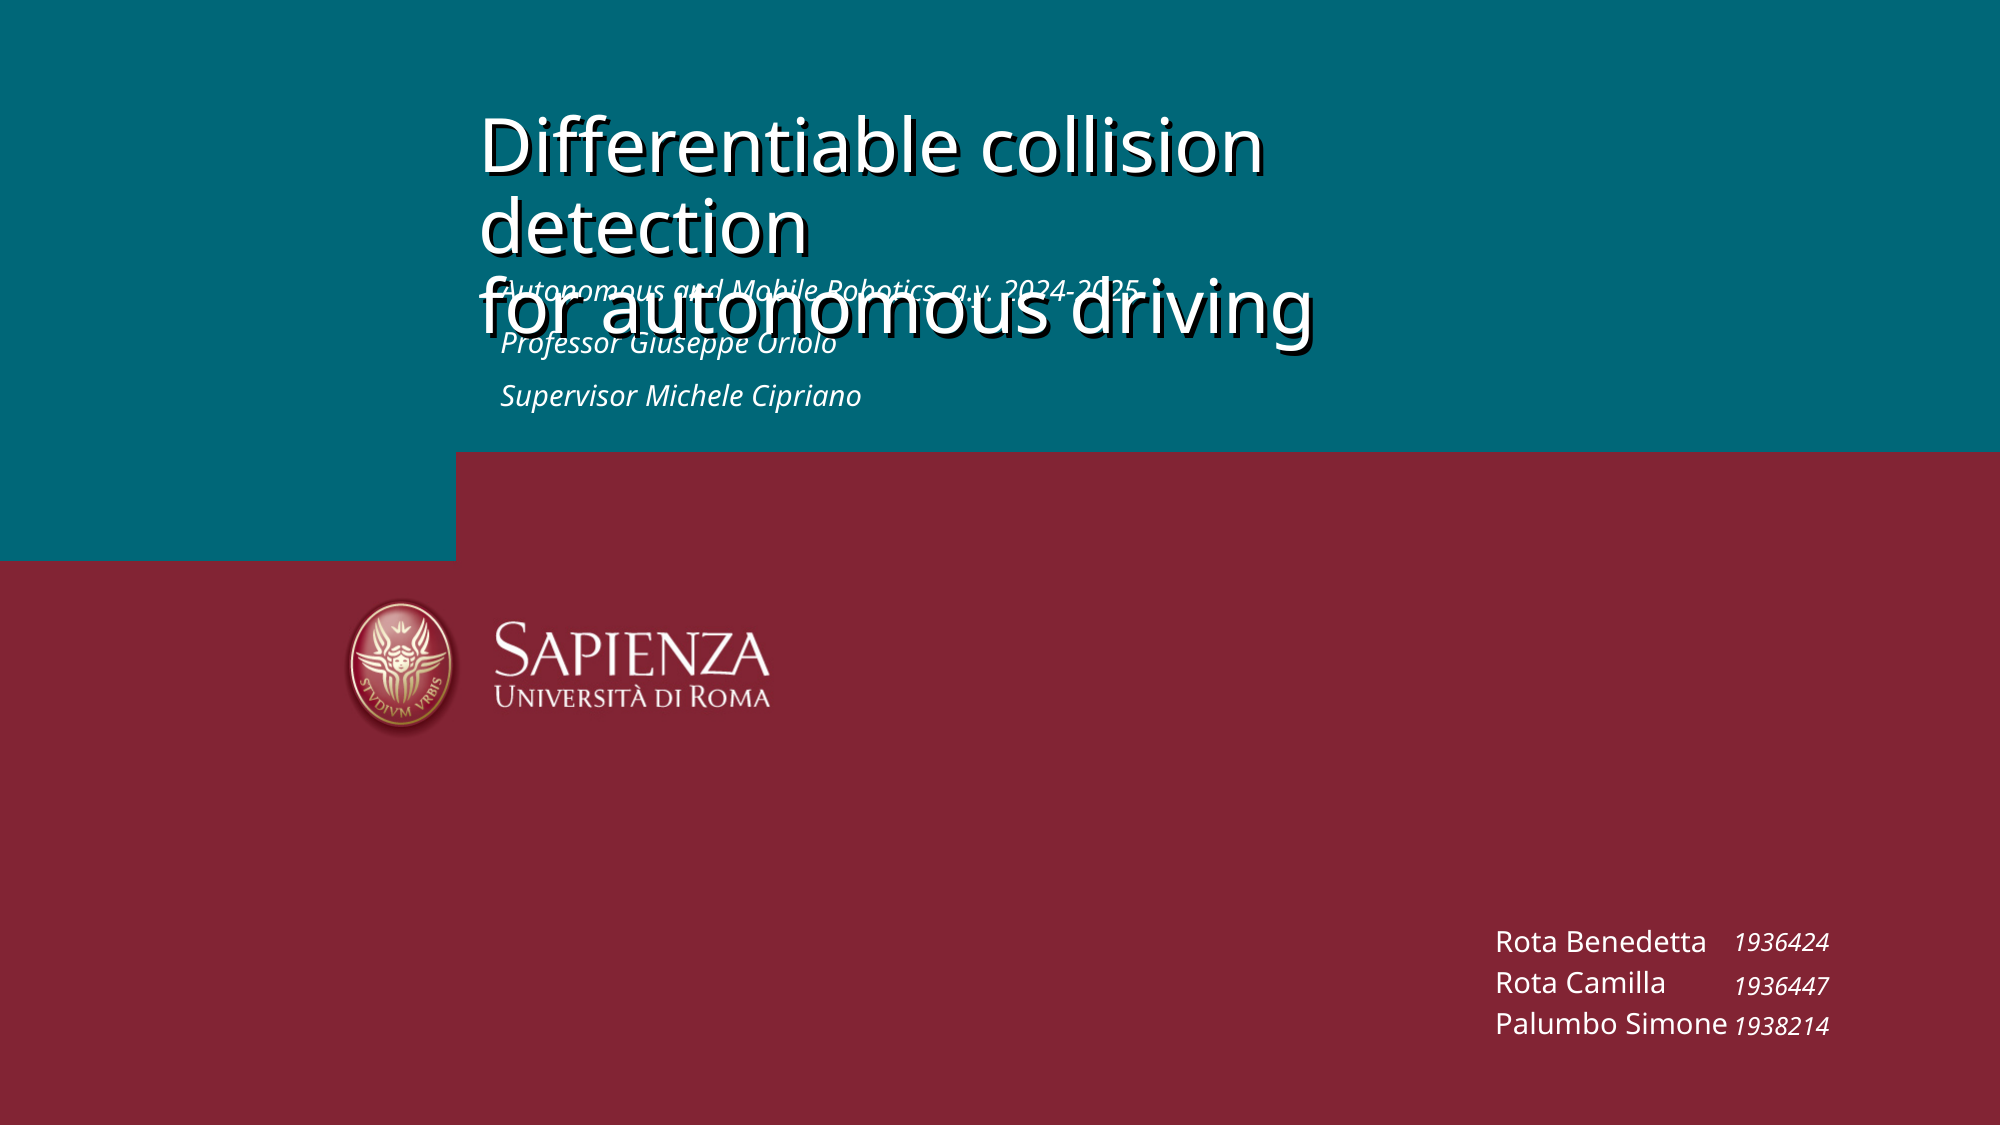

Differentiable collision detection
for autonomous driving
# Autonomous and Mobile Robotics, a.y. 2024-2025
Professor Giuseppe Oriolo
Supervisor Michele Cipriano
Rota Benedetta
Rota Camilla
Palumbo Simone
1936424
1936447
1938214